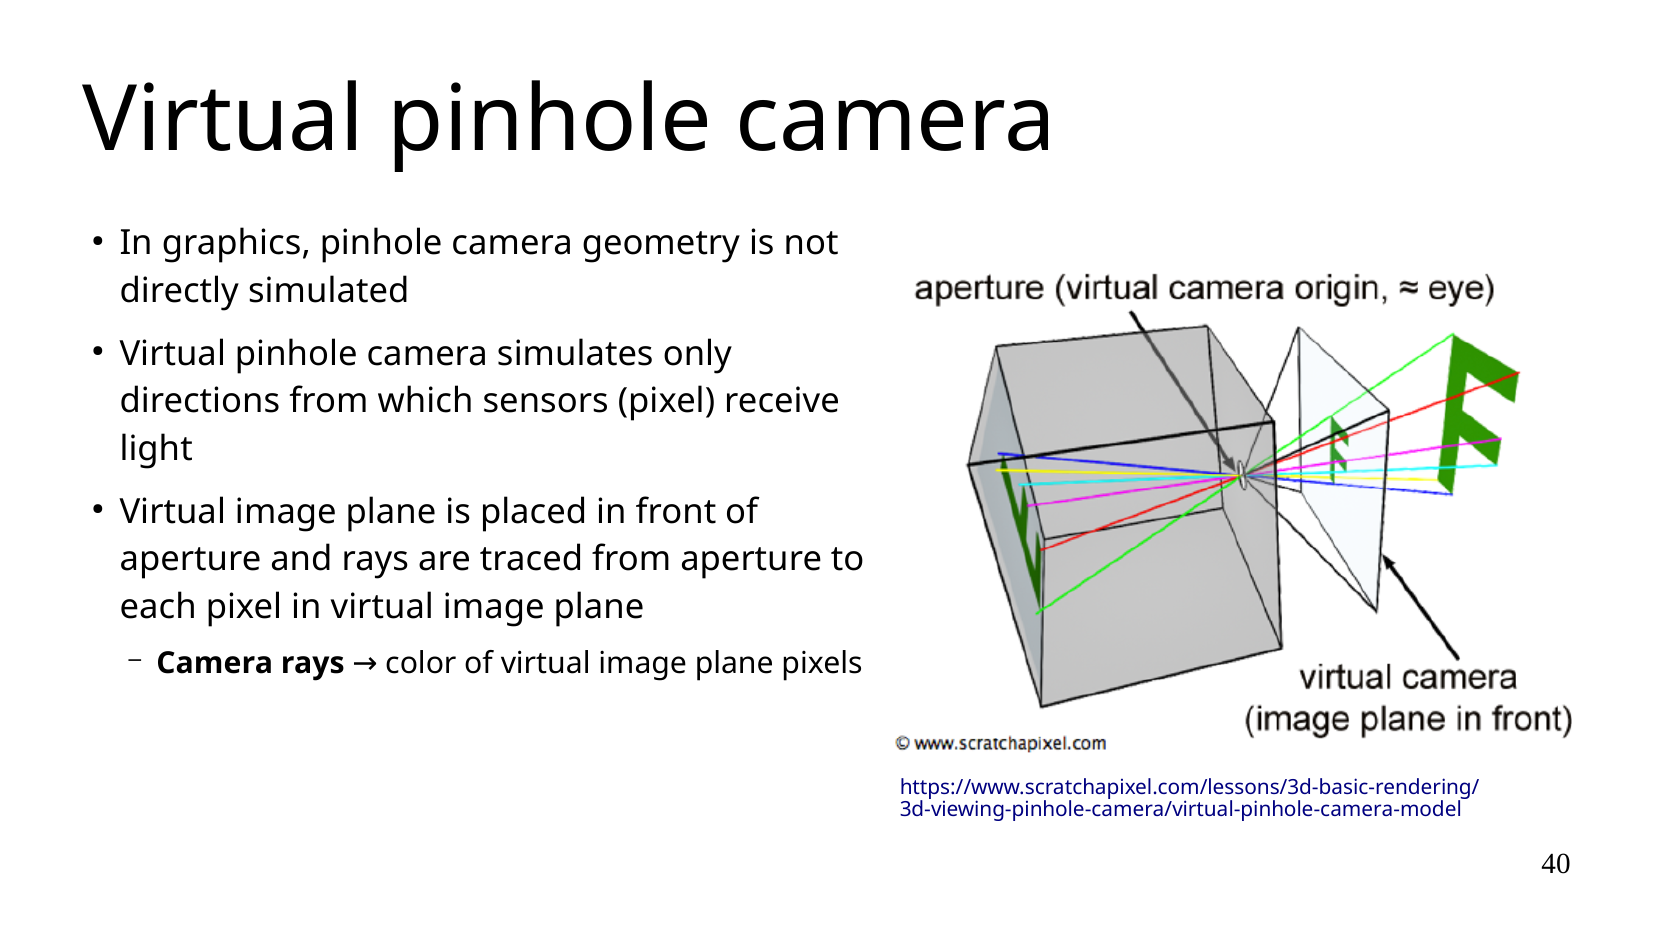

# Virtual pinhole camera
In graphics, pinhole camera geometry is not directly simulated
Virtual pinhole camera simulates only directions from which sensors (pixel) receive light
Virtual image plane is placed in front of aperture and rays are traced from aperture to each pixel in virtual image plane
Camera rays → color of virtual image plane pixels
https://www.scratchapixel.com/lessons/3d-basic-rendering/3d-viewing-pinhole-camera/virtual-pinhole-camera-model
40